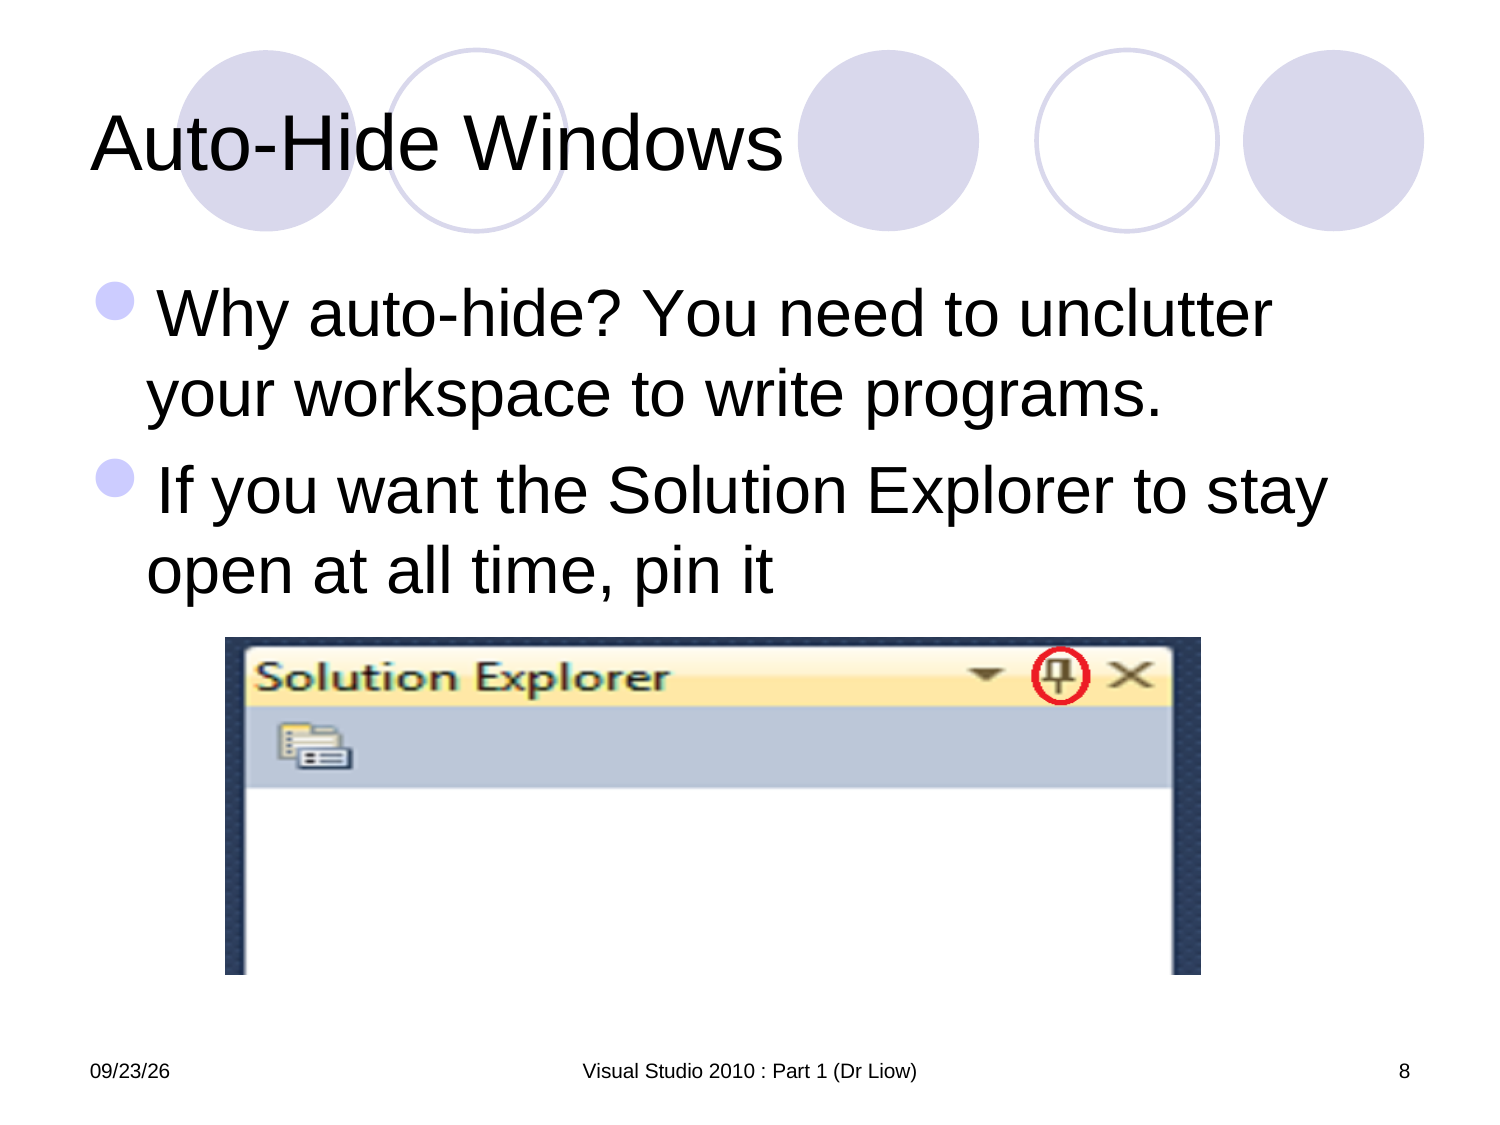

# Auto-Hide Windows
Why auto-hide? You need to unclutter your workspace to write programs.
If you want the Solution Explorer to stay open at all time, pin it
Visual Studio 2010 : Part 1 (Dr Liow)